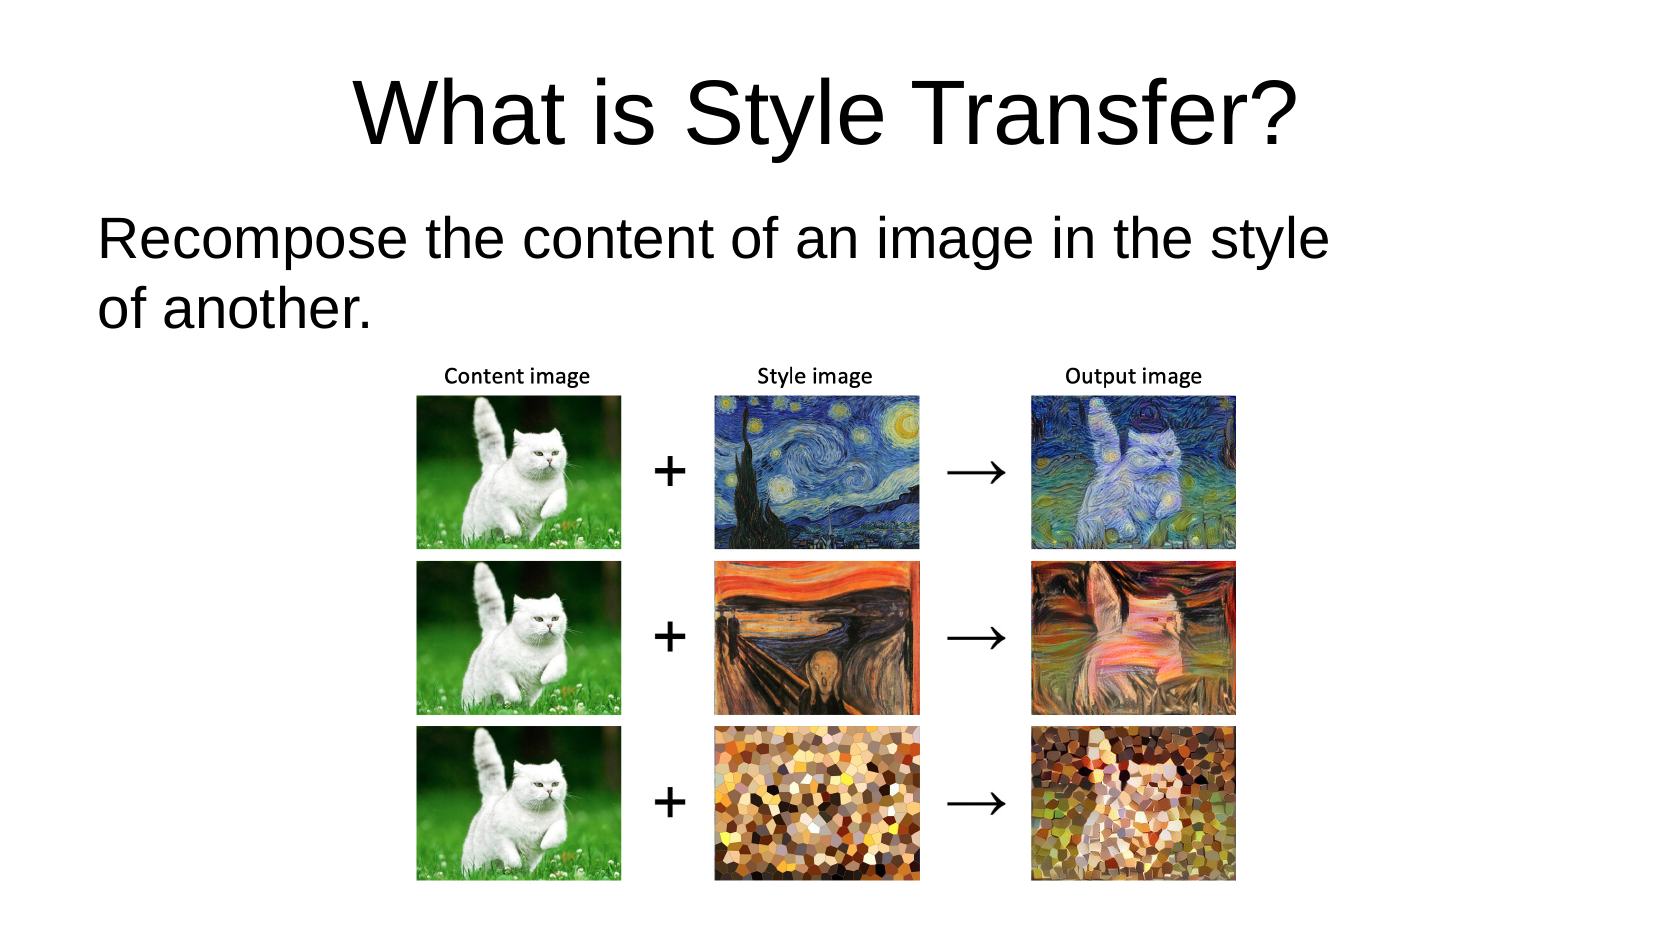

# What is Style Transfer?
Recompose the content of an image in the style of another.